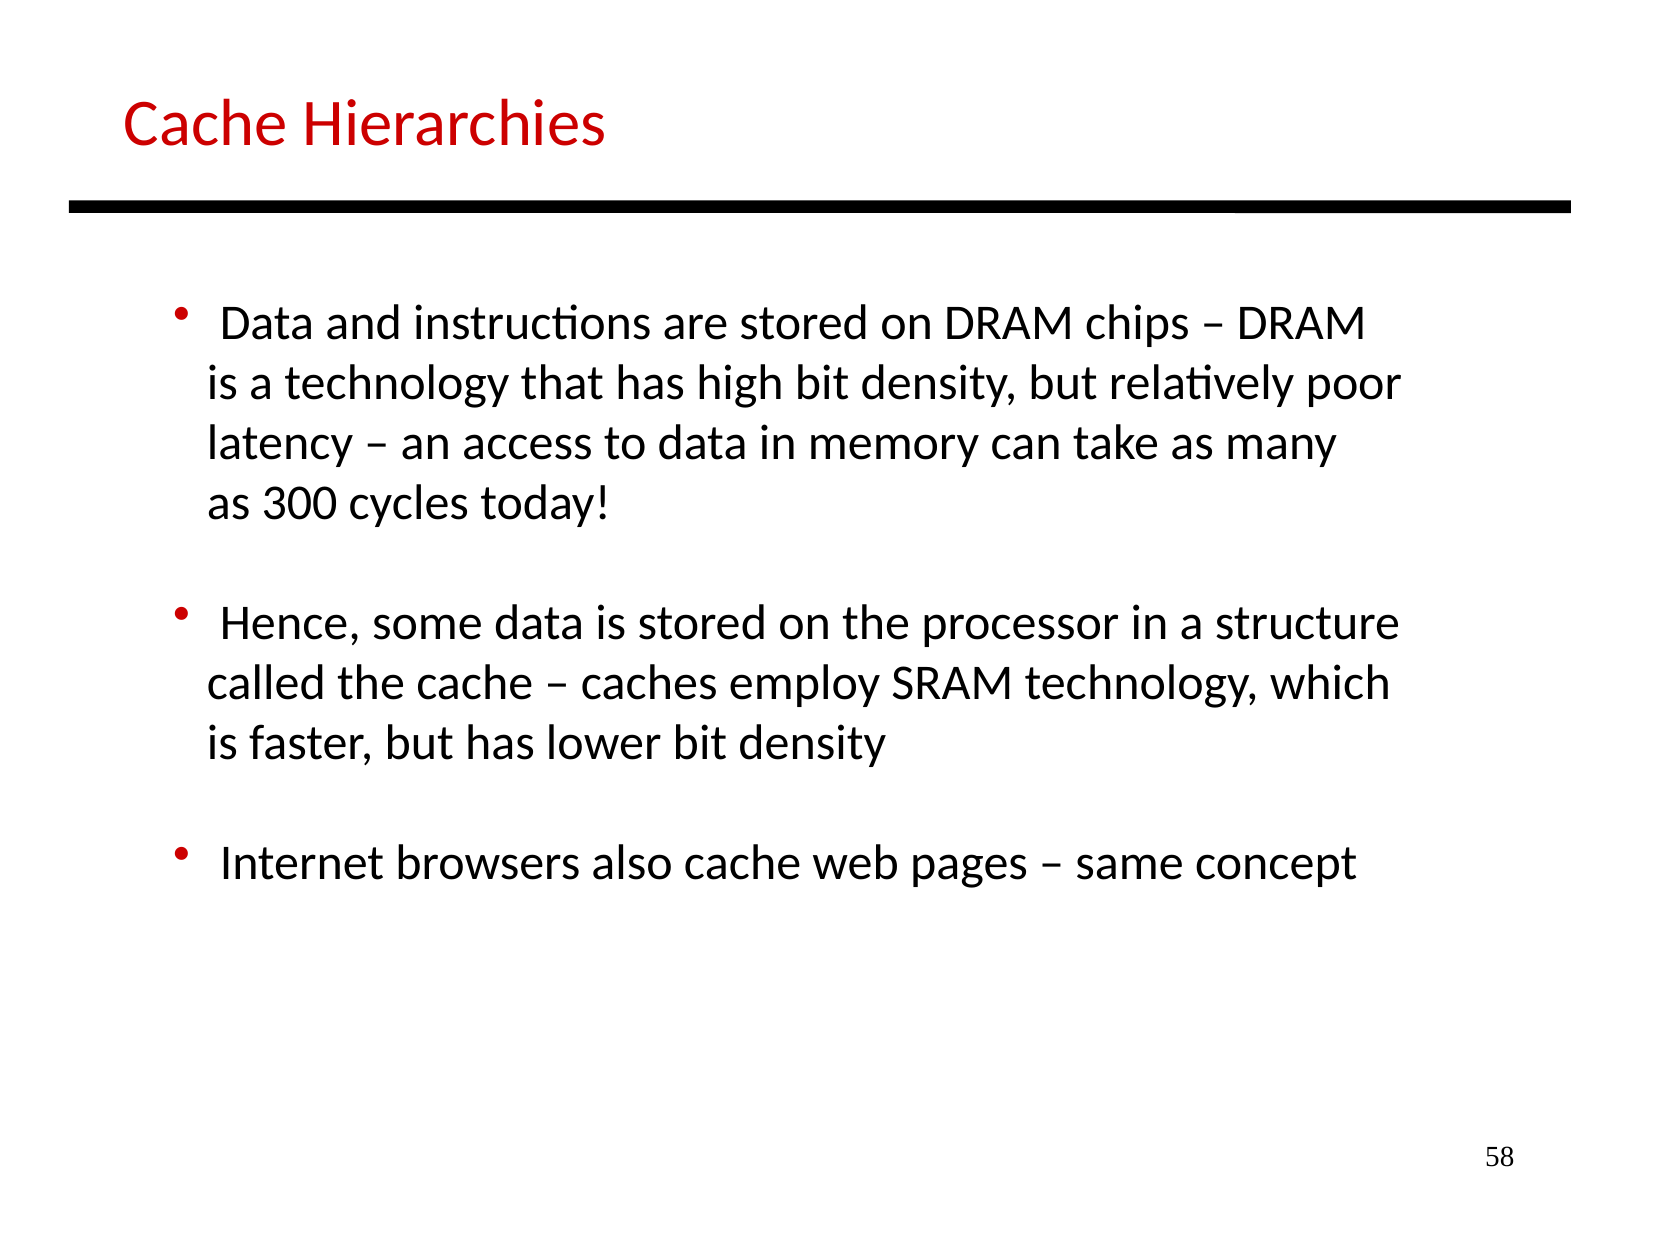

Cache Hierarchies
 Data and instructions are stored on DRAM chips – DRAM
 is a technology that has high bit density, but relatively poor
 latency – an access to data in memory can take as many
 as 300 cycles today!
 Hence, some data is stored on the processor in a structure
 called the cache – caches employ SRAM technology, which
 is faster, but has lower bit density
 Internet browsers also cache web pages – same concept